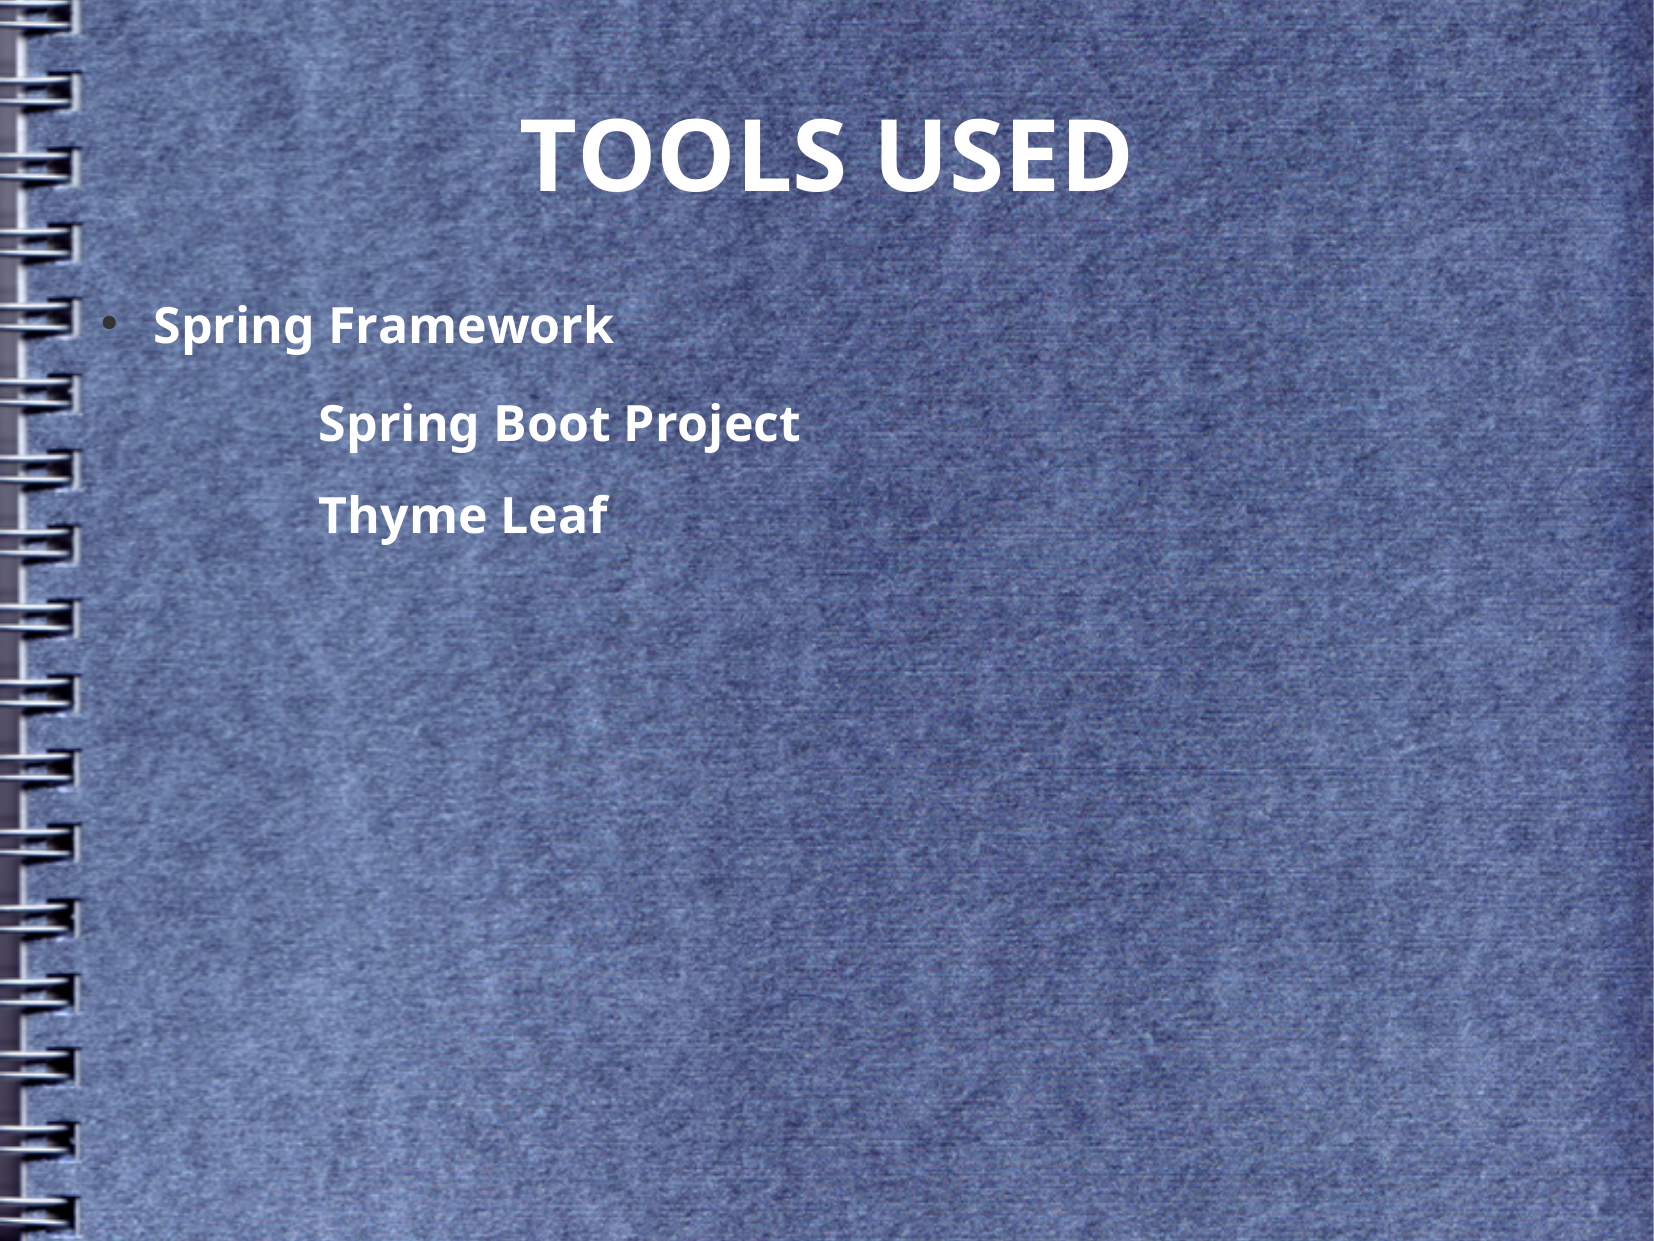

# TOOLS USED
Spring Framework
Spring Boot Project
Thyme Leaf